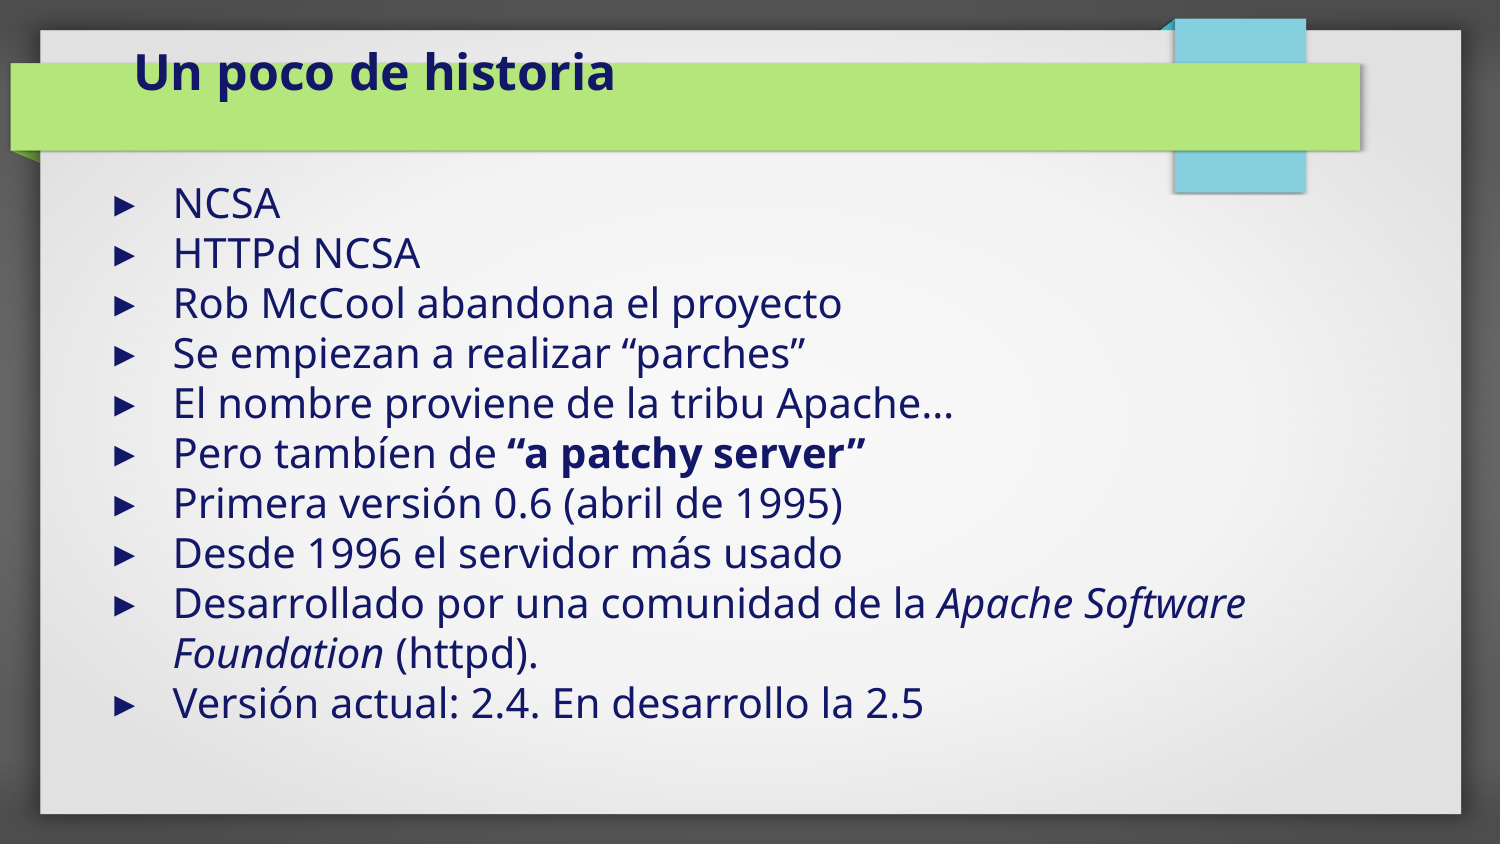

# Un poco de historia
NCSA
HTTPd NCSA
Rob McCool abandona el proyecto
Se empiezan a realizar “parches”
El nombre proviene de la tribu Apache…
Pero tambíen de “a patchy server”
Primera versión 0.6 (abril de 1995)
Desde 1996 el servidor más usado
Desarrollado por una comunidad de la Apache Software Foundation (httpd).
Versión actual: 2.4. En desarrollo la 2.5